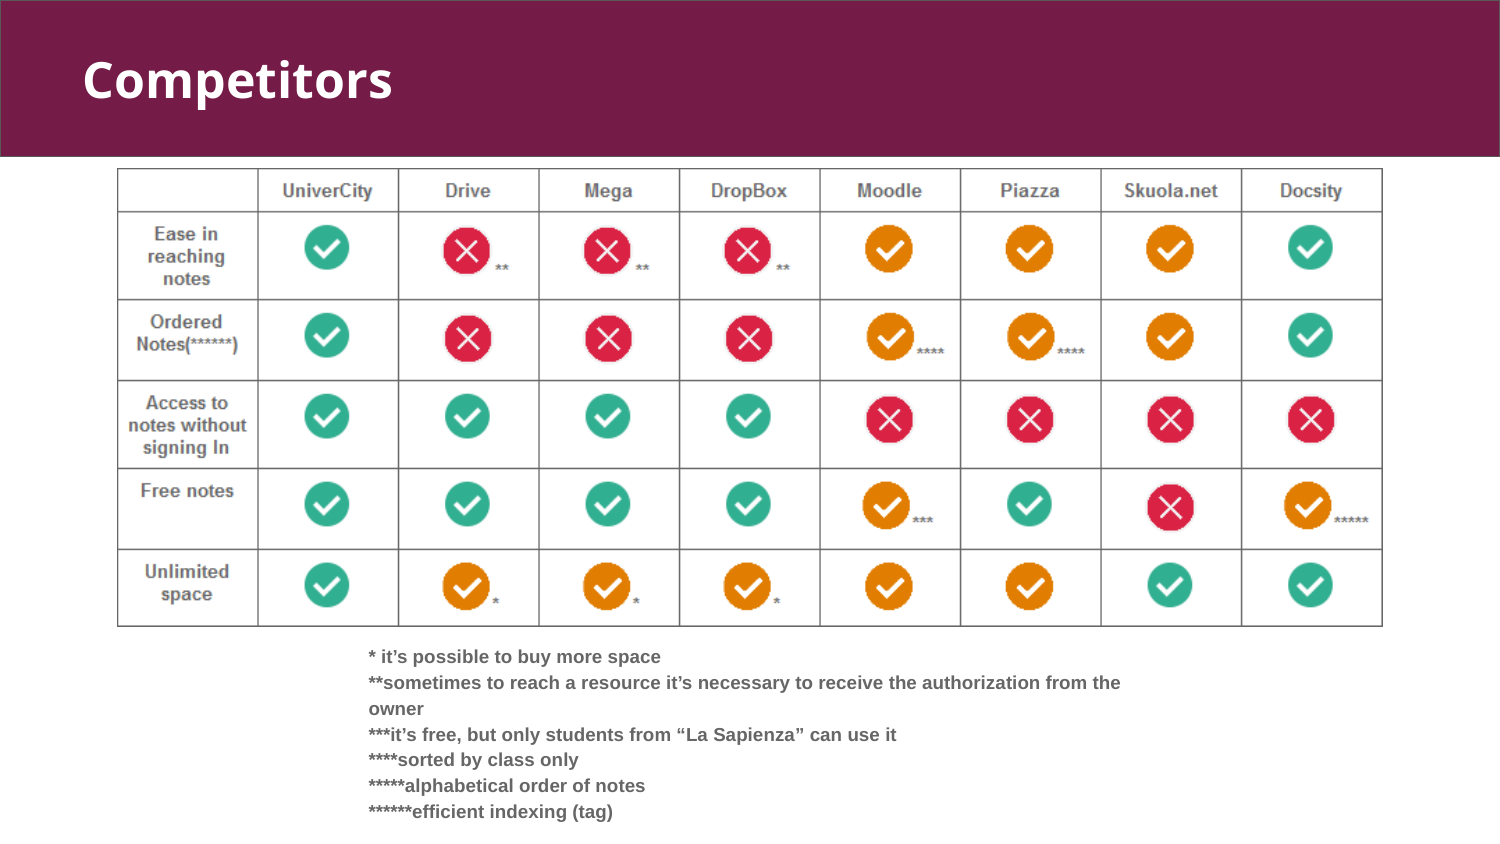

Competitors
* it’s possible to buy more space
**sometimes to reach a resource it’s necessary to receive the authorization from the owner
***it’s free, but only students from “La Sapienza” can use it
****sorted by class only
*****alphabetical order of notes
******efficient indexing (tag)